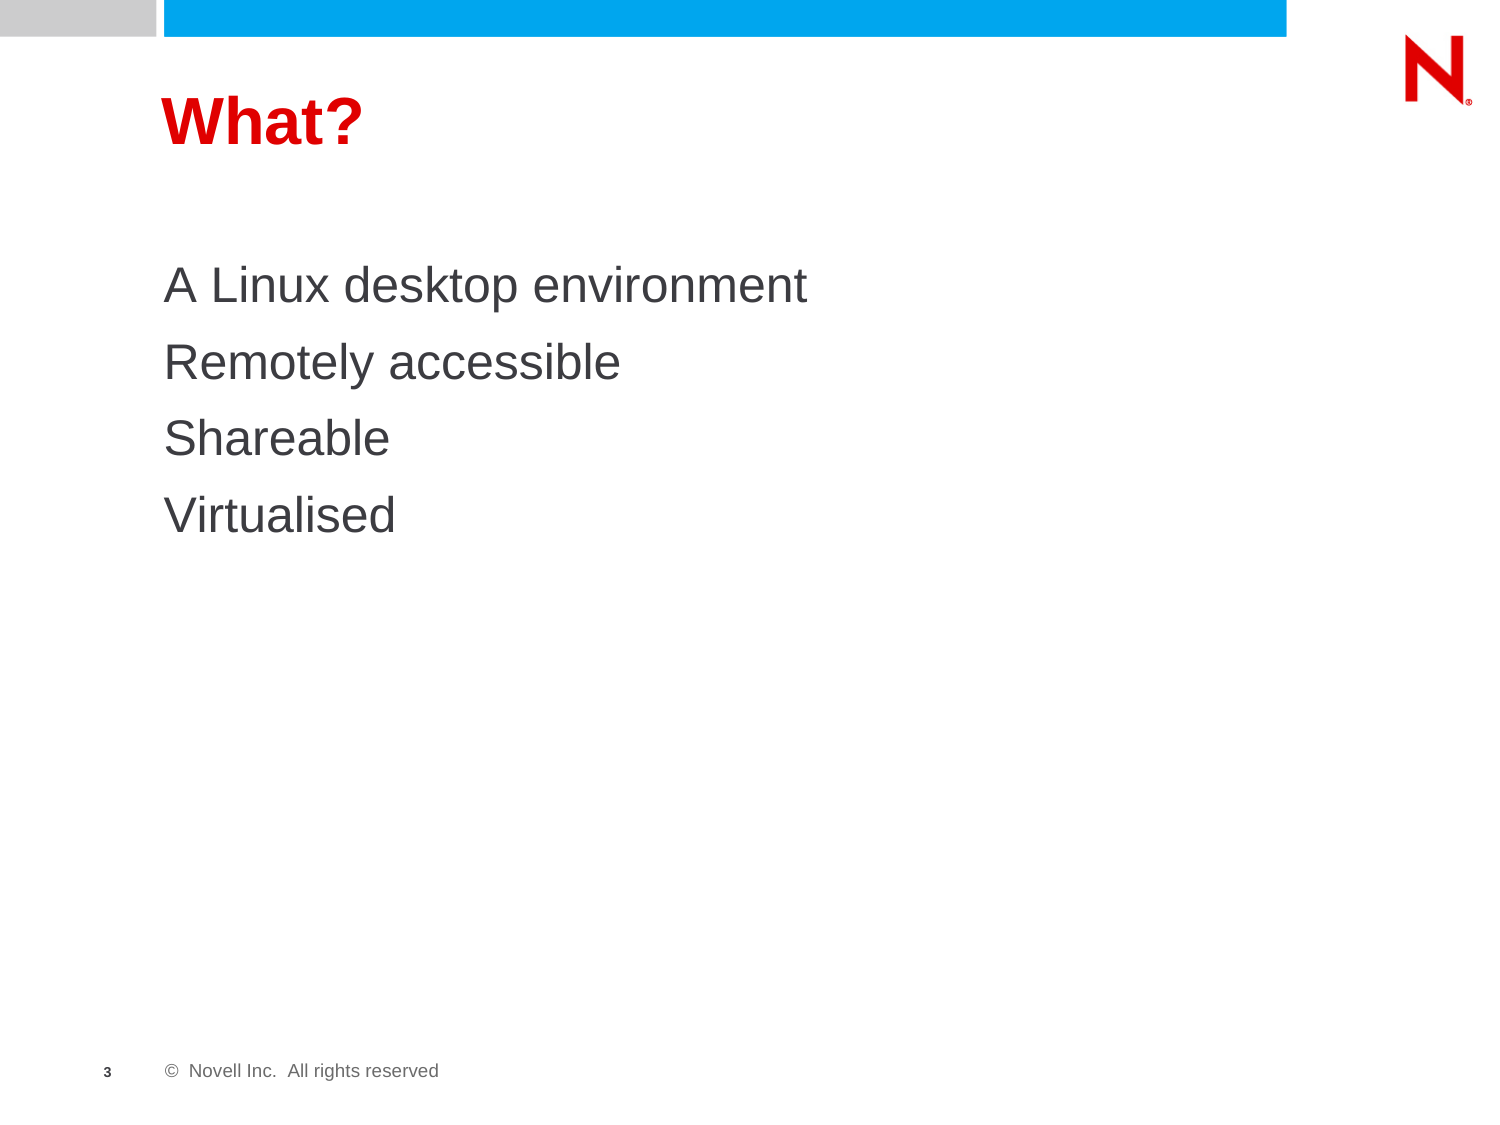

# What?
A Linux desktop environment
Remotely accessible
Shareable
Virtualised